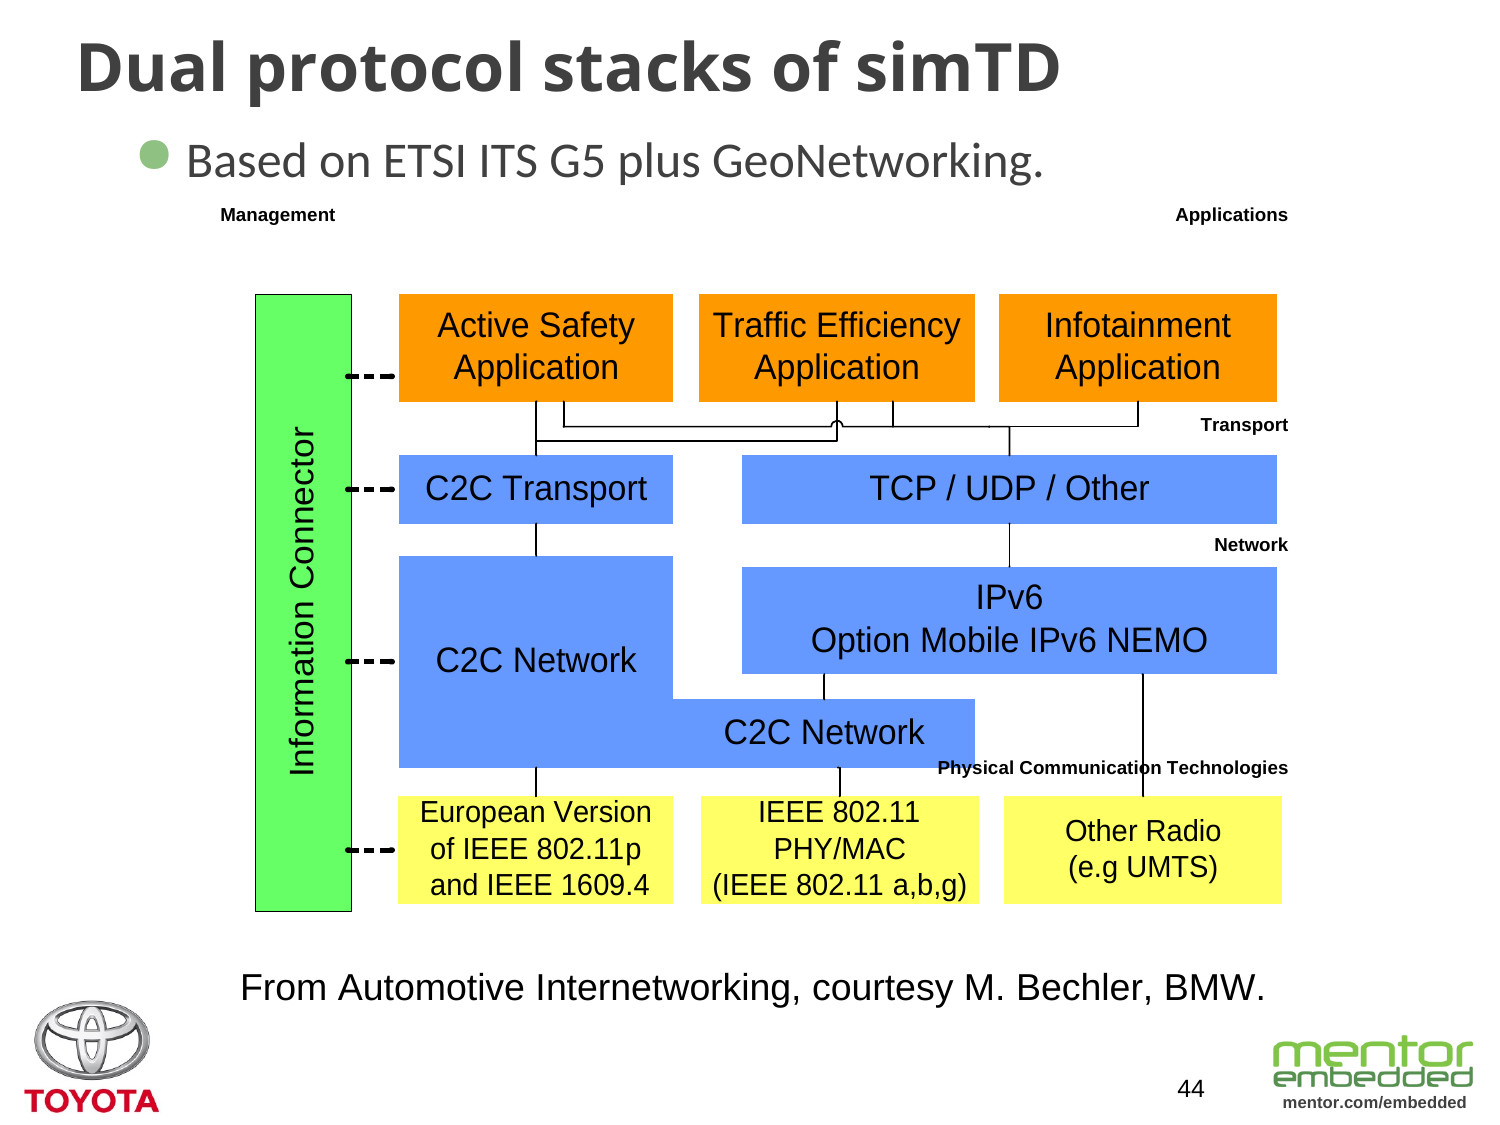

Dual protocol stacks of simTD
Based on ETSI ITS G5 plus GeoNetworking.
Management
Applications
Transport
Network
Physical Communication Technologies
From Automotive Internetworking, courtesy M. Bechler, BMW.